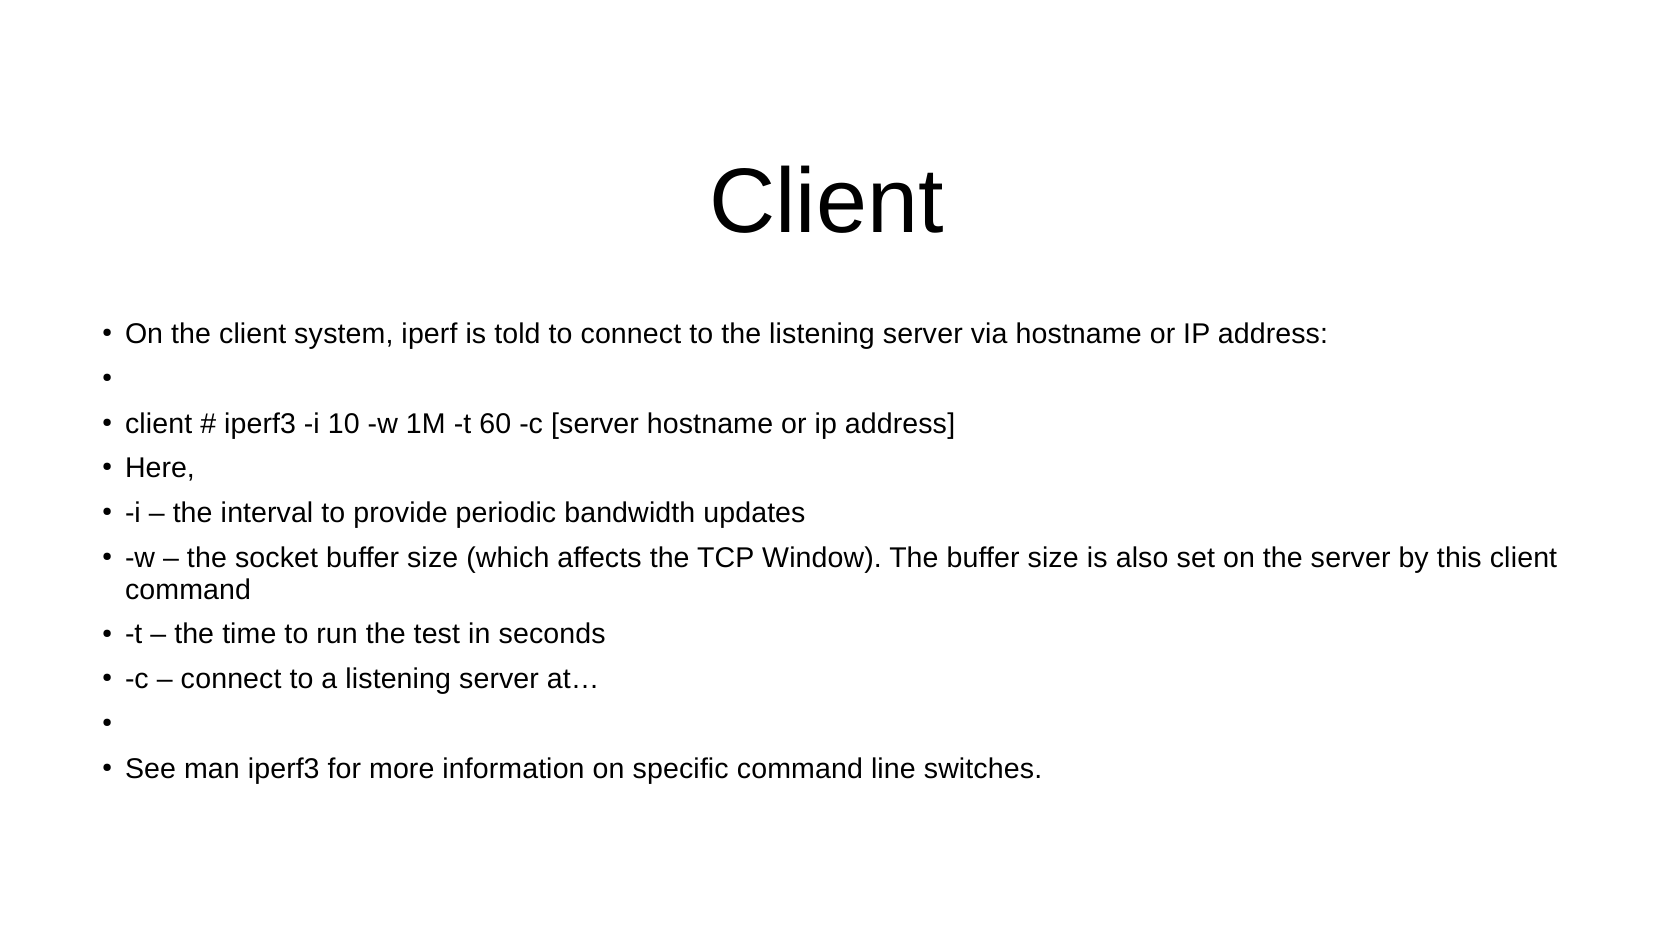

# Client
On the client system, iperf is told to connect to the listening server via hostname or IP address:
client # iperf3 -i 10 -w 1M -t 60 -c [server hostname or ip address]
Here,
-i – the interval to provide periodic bandwidth updates
-w – the socket buffer size (which affects the TCP Window). The buffer size is also set on the server by this client command
-t – the time to run the test in seconds
-c – connect to a listening server at…
See man iperf3 for more information on specific command line switches.